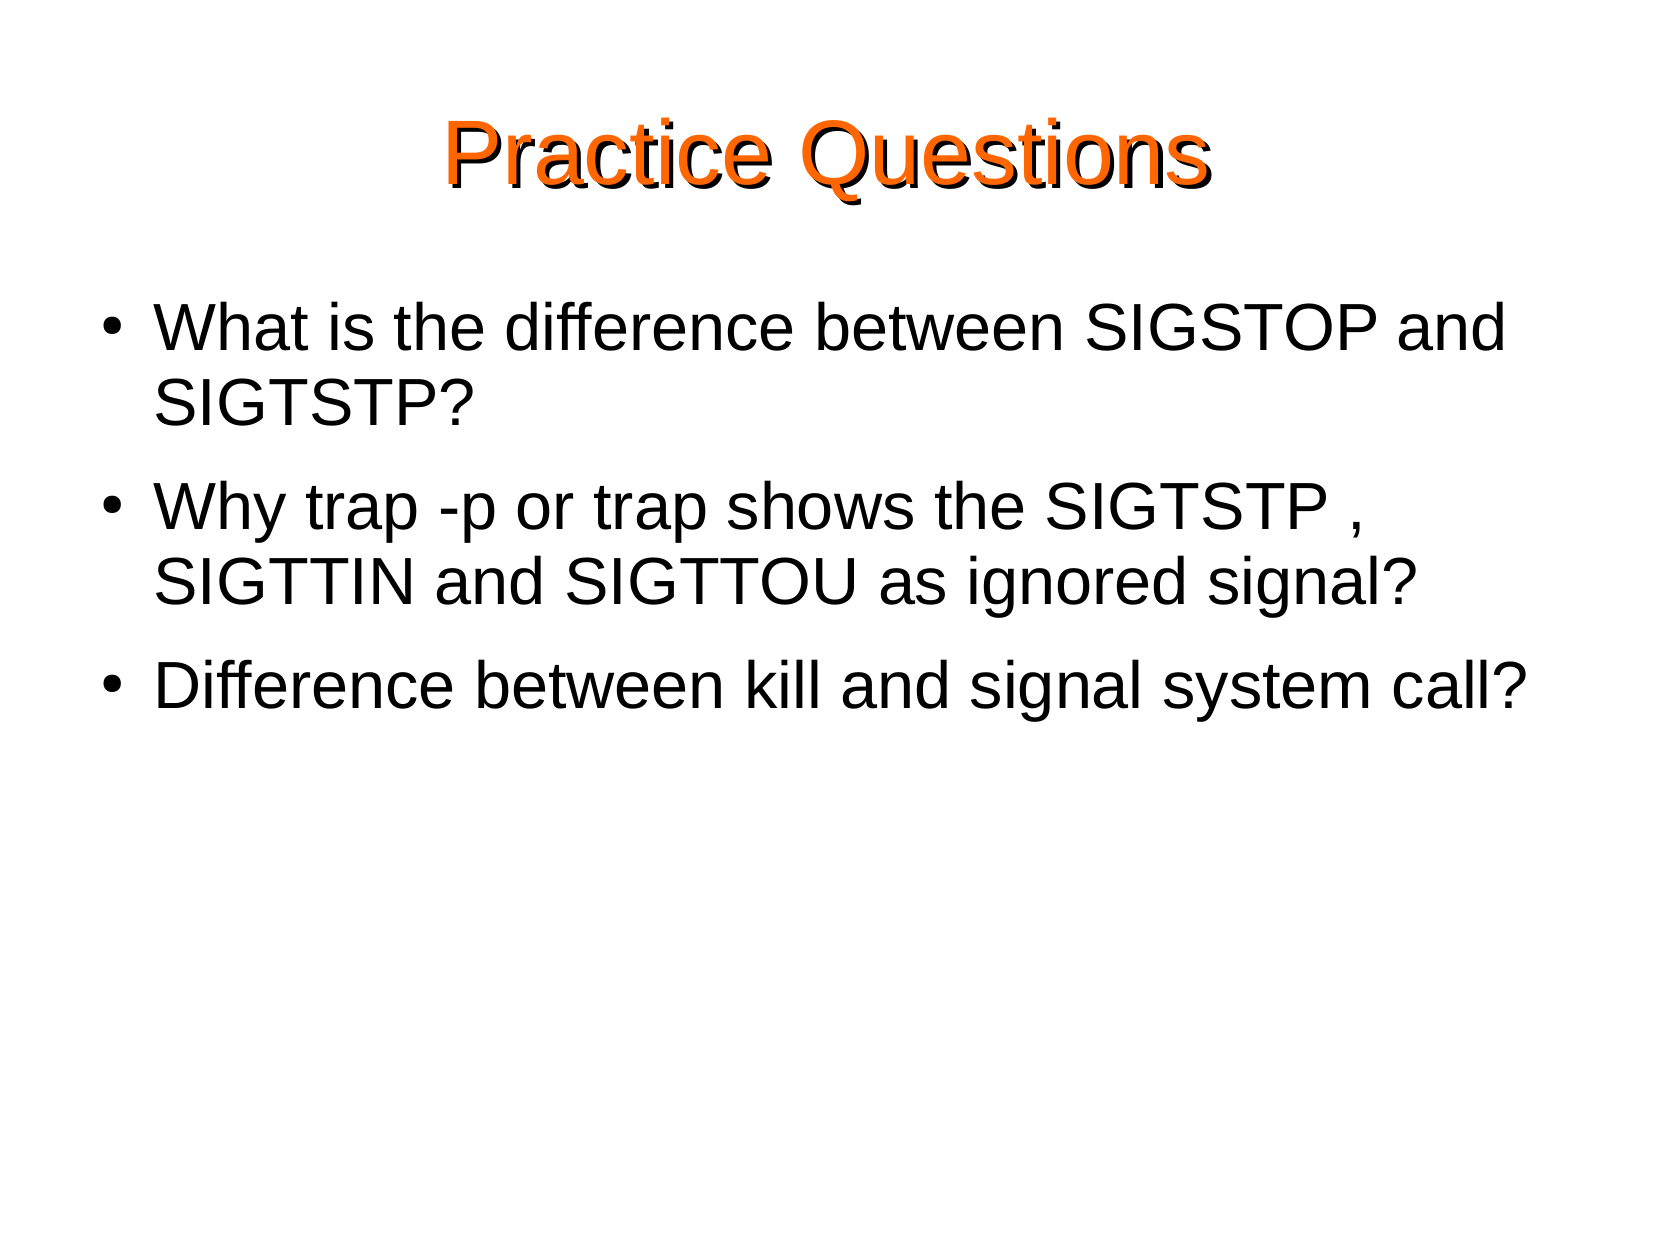

# Practice Questions
What is the difference between SIGSTOP and SIGTSTP?
Why trap -p or trap shows the SIGTSTP , SIGTTIN and SIGTTOU as ignored signal?
Difference between kill and signal system call?